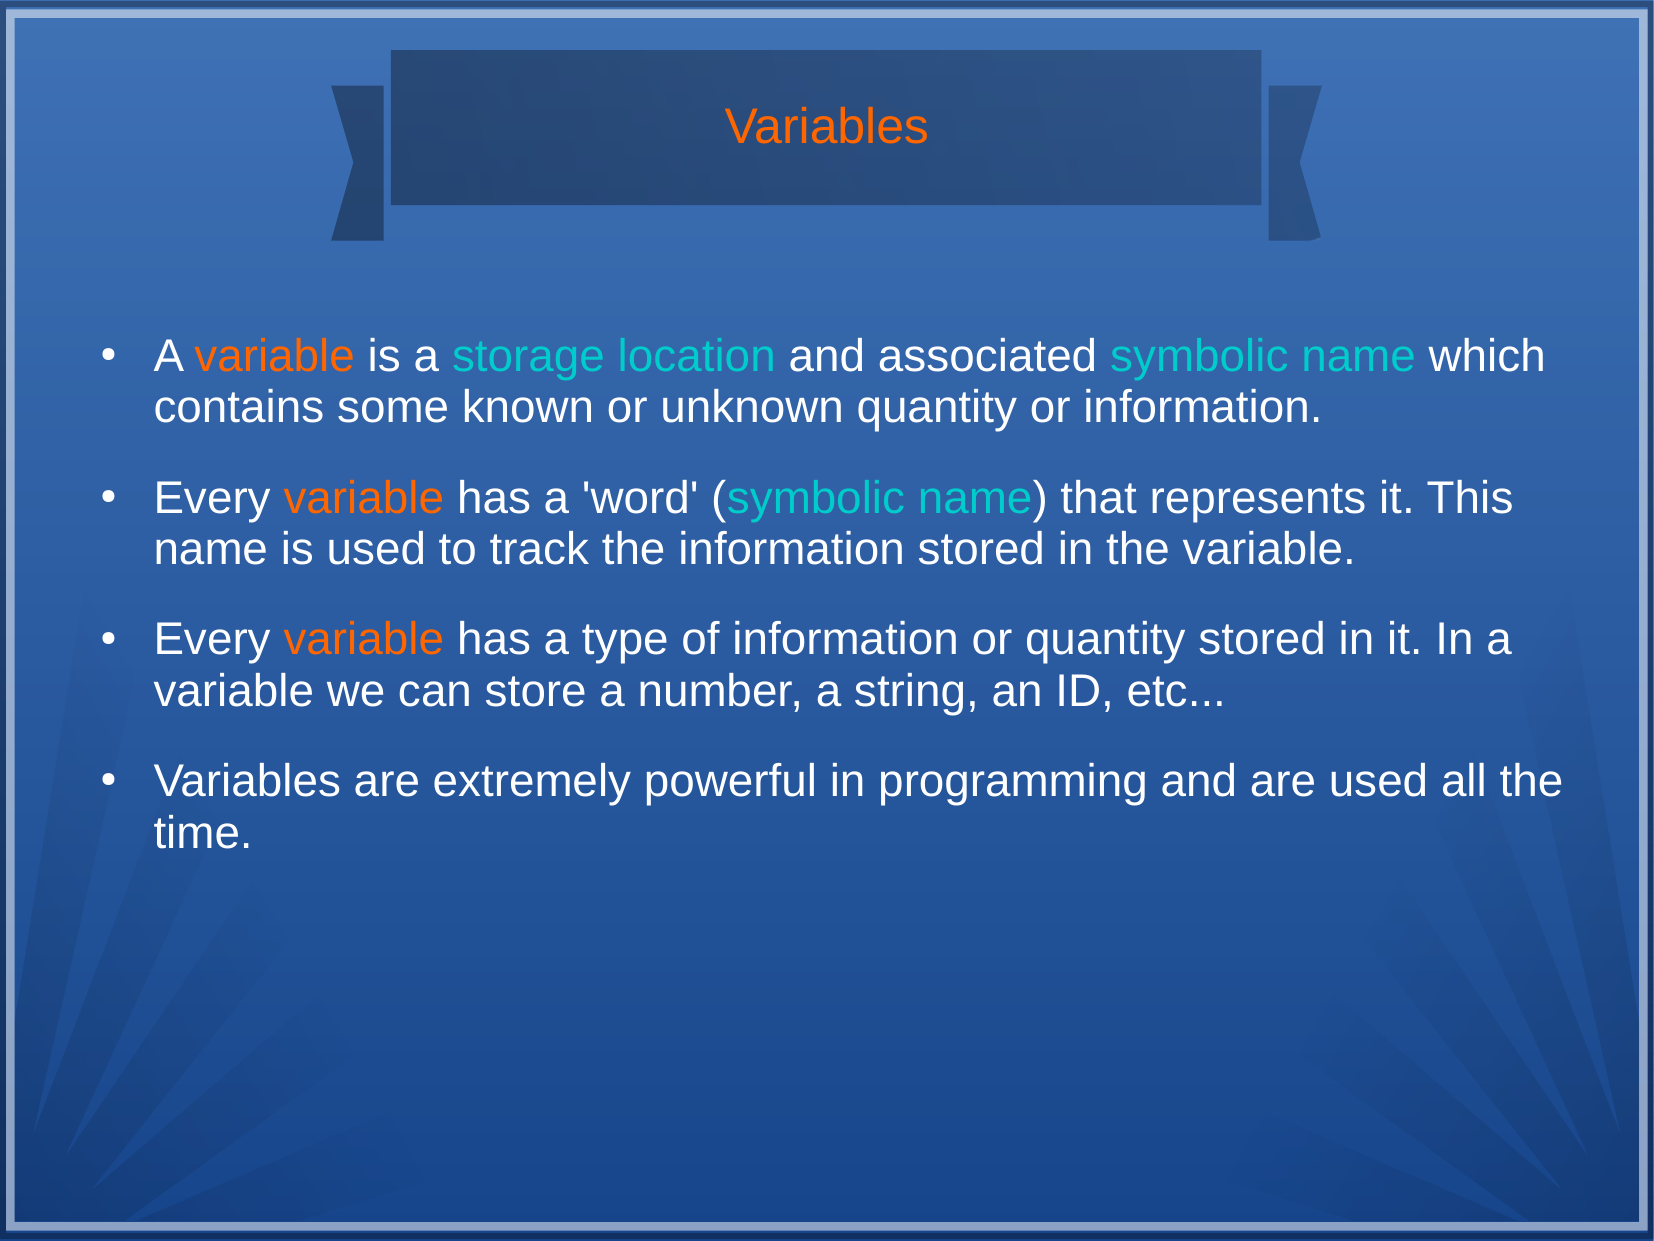

# Variables
A variable is a storage location and associated symbolic name which contains some known or unknown quantity or information.
Every variable has a 'word' (symbolic name) that represents it. This name is used to track the information stored in the variable.
Every variable has a type of information or quantity stored in it. In a variable we can store a number, a string, an ID, etc...
Variables are extremely powerful in programming and are used all the time.